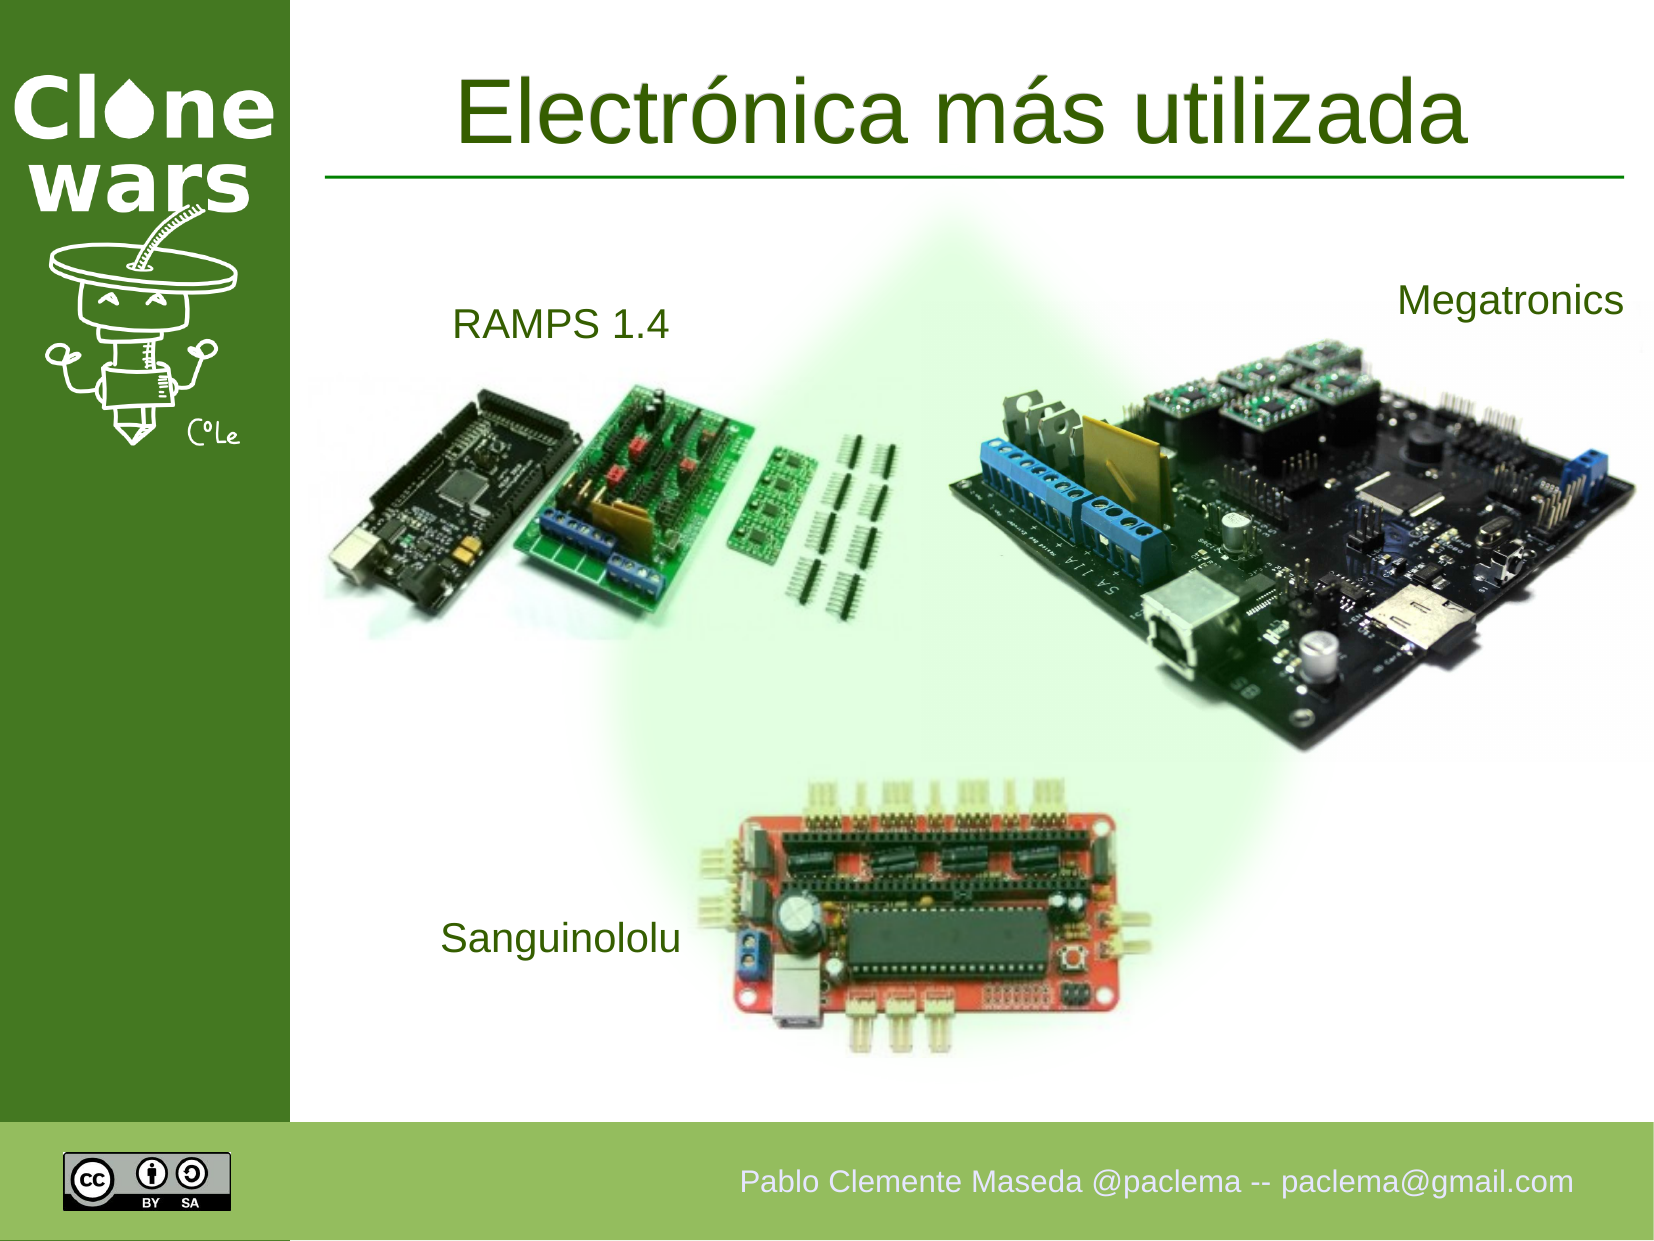

# Electrónica más utilizada
Megatronics
RAMPS 1.4
Prusa Air
Sanguinololu
Pablo Clemente Maseda @paclema -- paclema@gmail.com